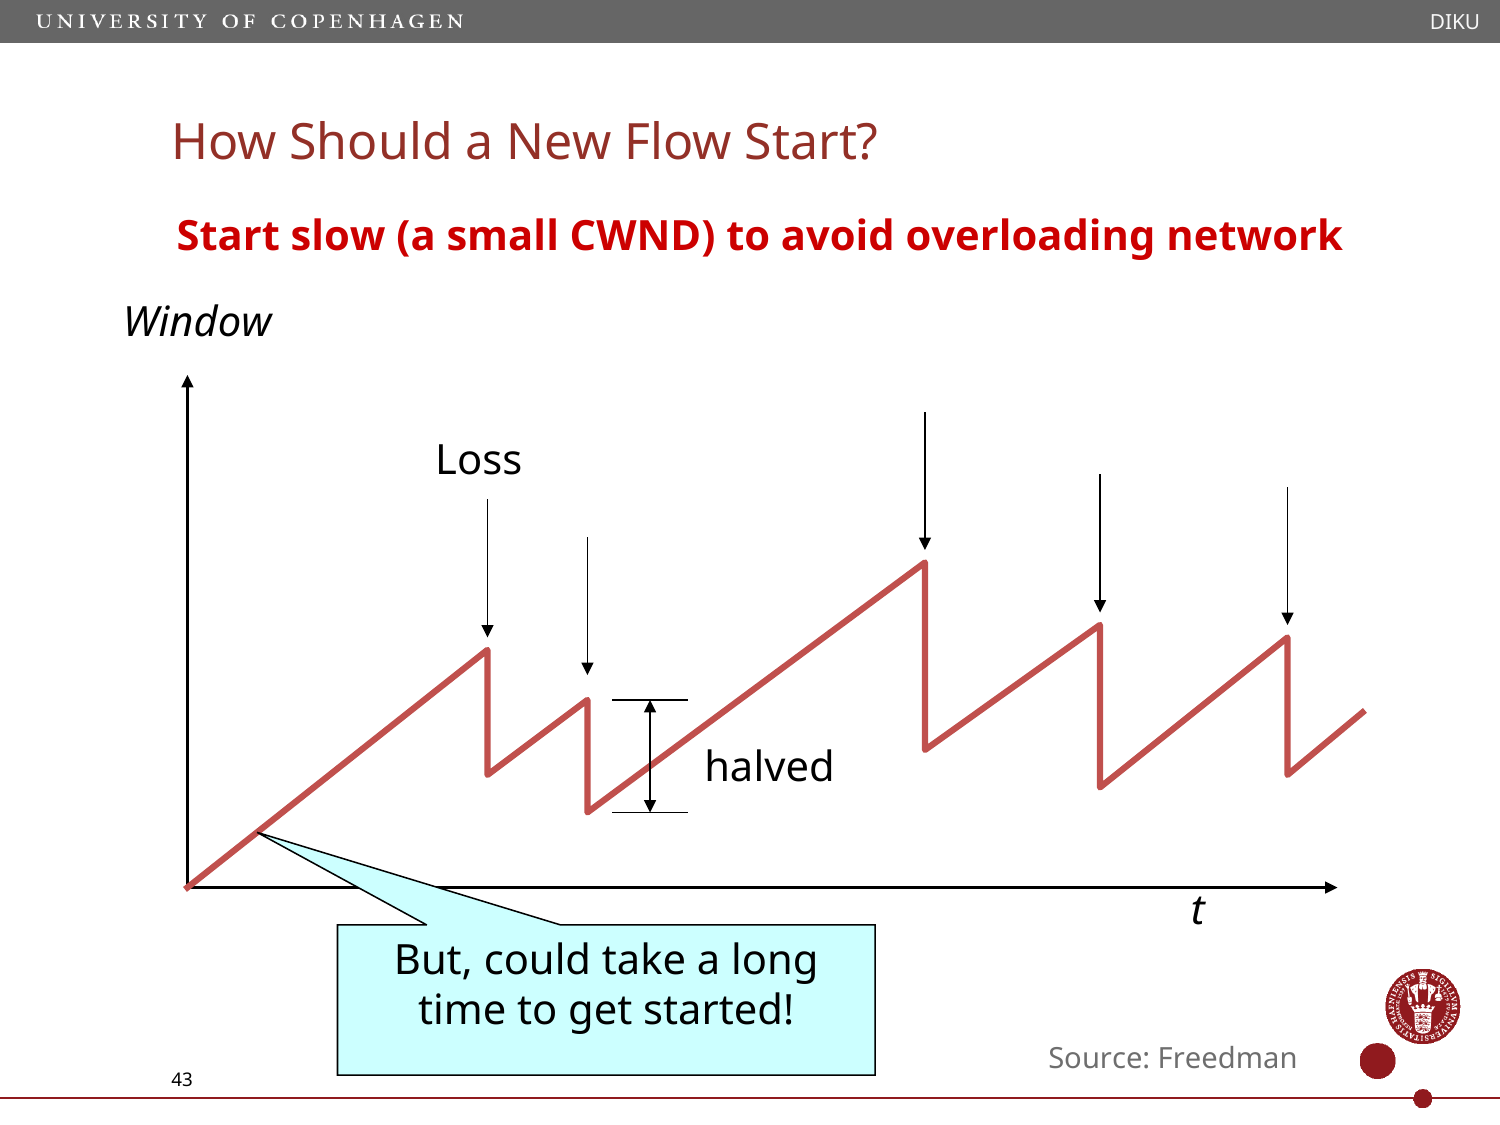

DIKU
# How Should a New Flow Start?
Start slow (a small CWND) to avoid overloading network
Window
Loss
halved
t
But, could take a long time to get started!
Source: Freedman